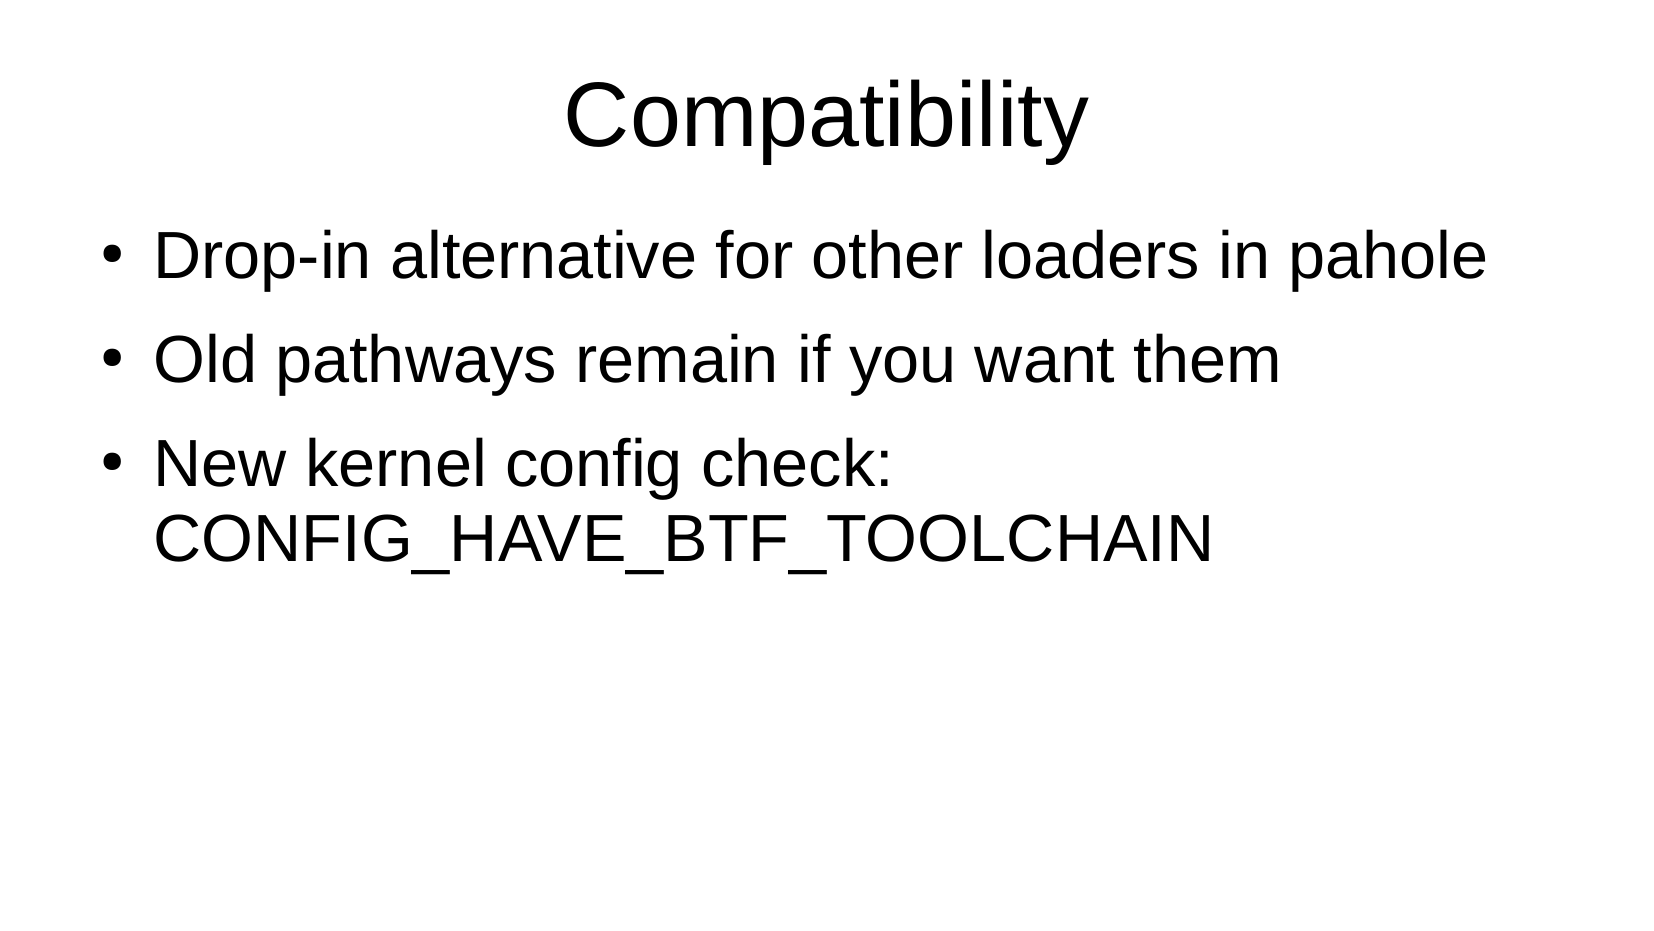

# Compatibility
Drop-in alternative for other loaders in pahole
Old pathways remain if you want them
New kernel config check: CONFIG_HAVE_BTF_TOOLCHAIN